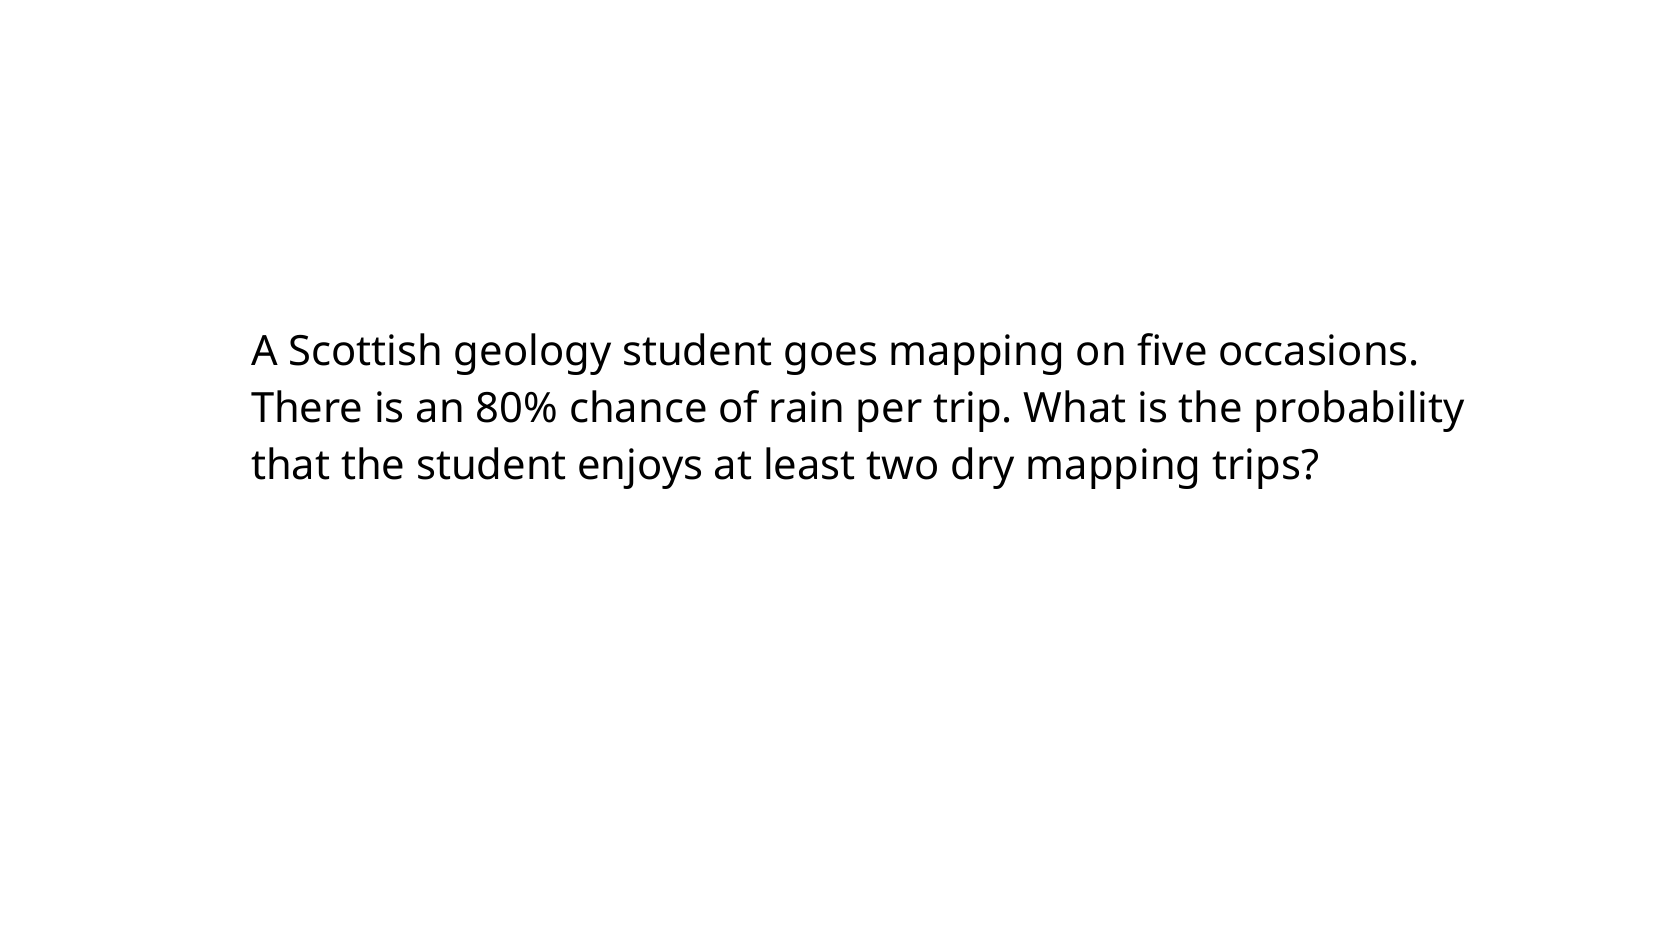

A Scottish geology student goes mapping on five occasions.
There is an 80% chance of rain per trip. What is the probability
that the student enjoys at least two dry mapping trips?